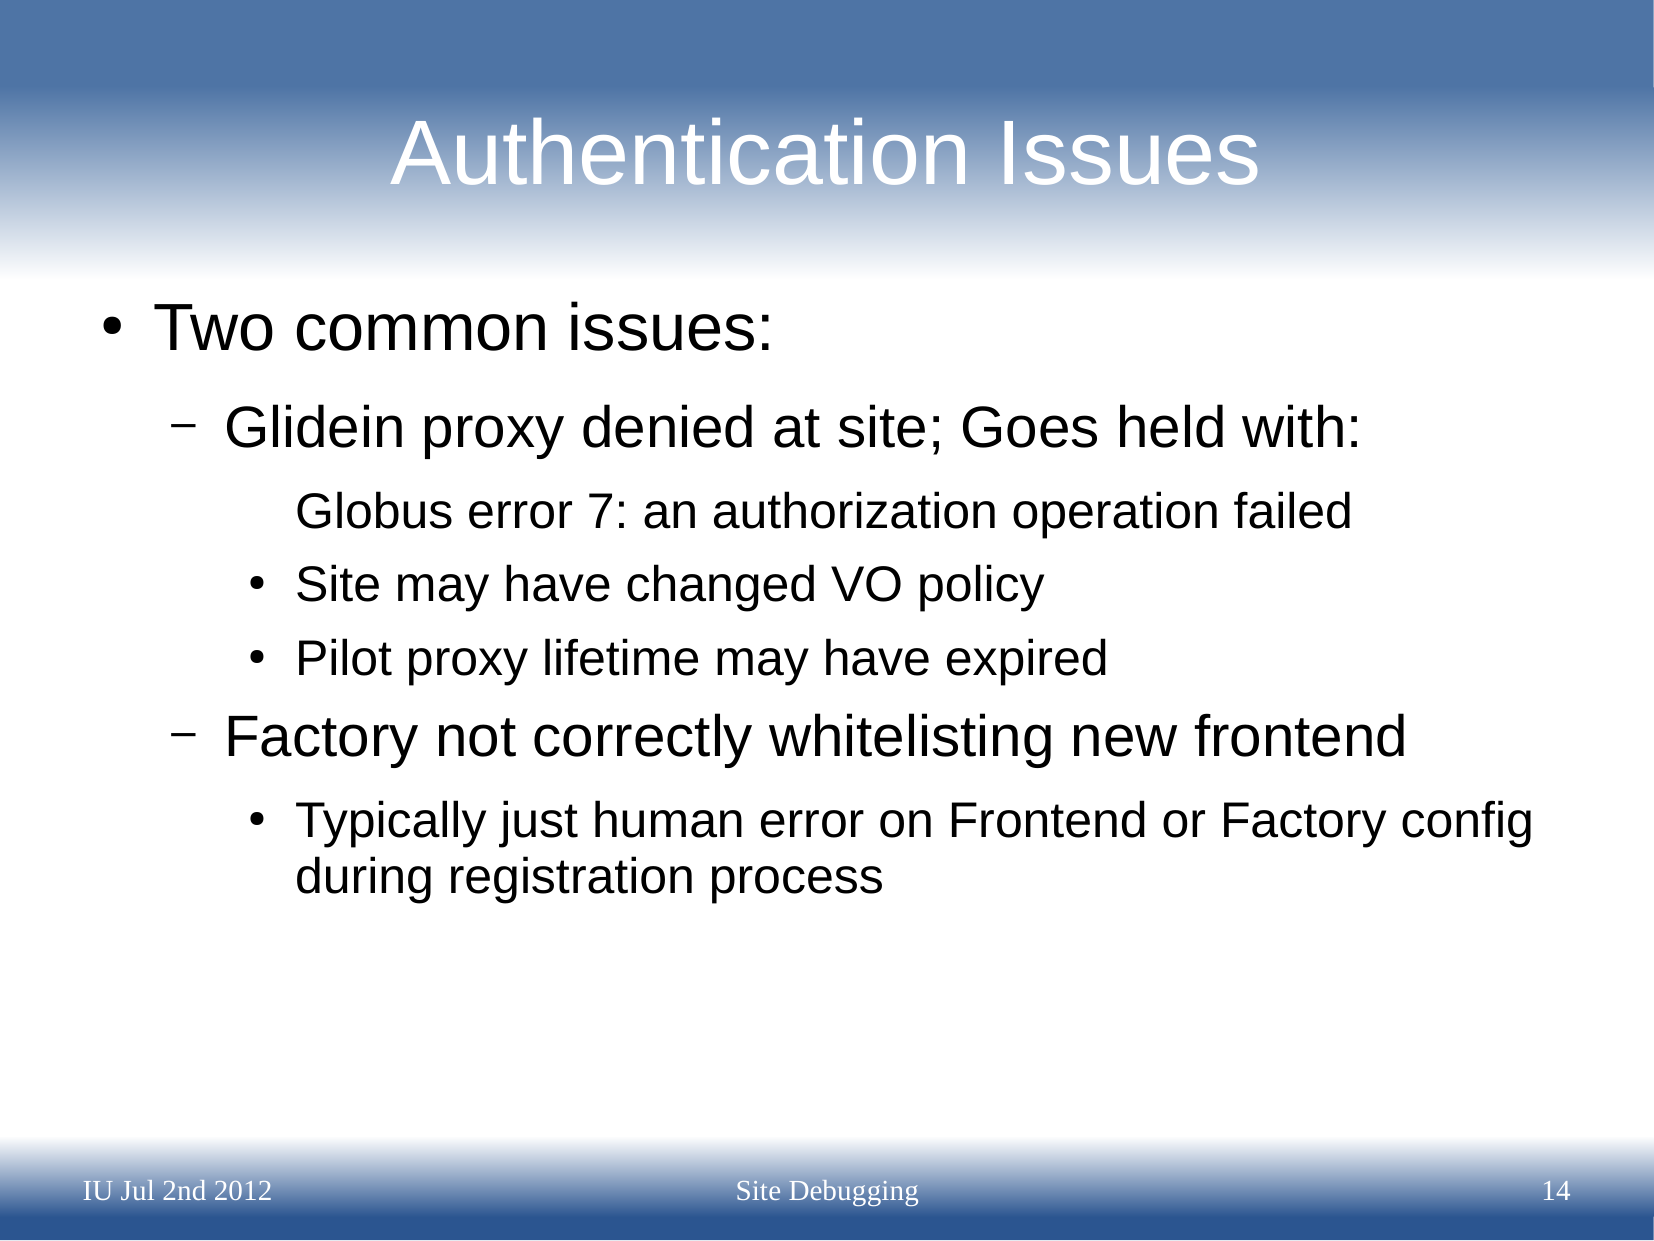

# Authentication Issues
Two common issues:
Glidein proxy denied at site; Goes held with:
Globus error 7: an authorization operation failed
Site may have changed VO policy
Pilot proxy lifetime may have expired
Factory not correctly whitelisting new frontend
Typically just human error on Frontend or Factory config during registration process
IU Jul 2nd 2012
Site Debugging
14